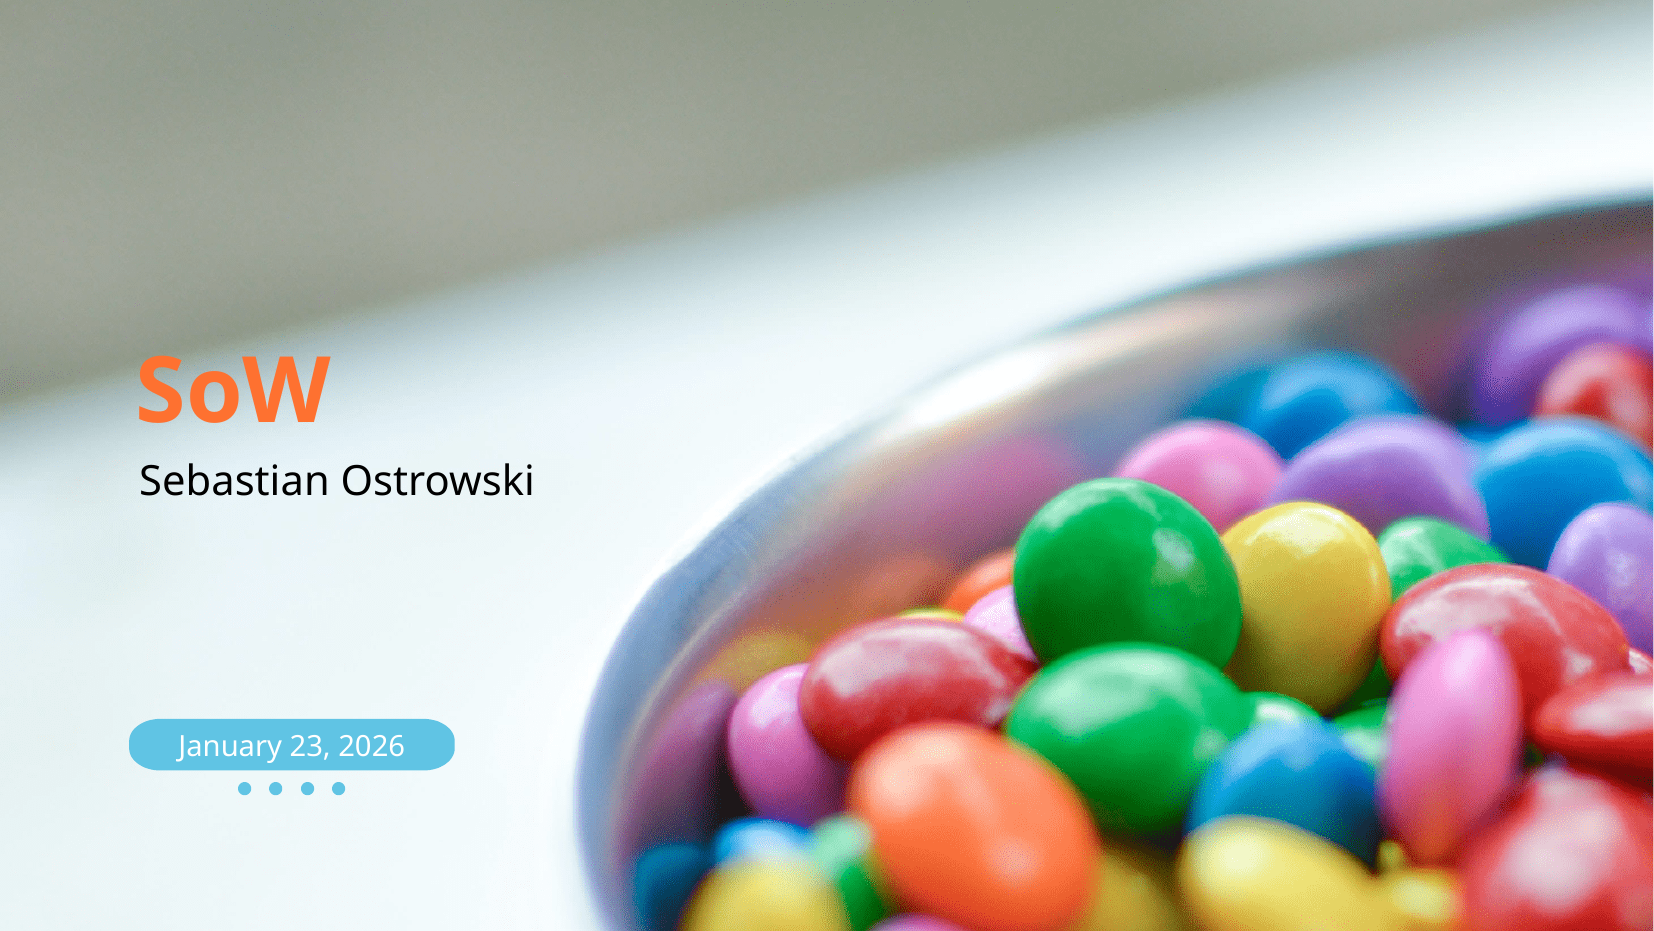

# SoW
Sebastian Ostrowski
January 23, 2026